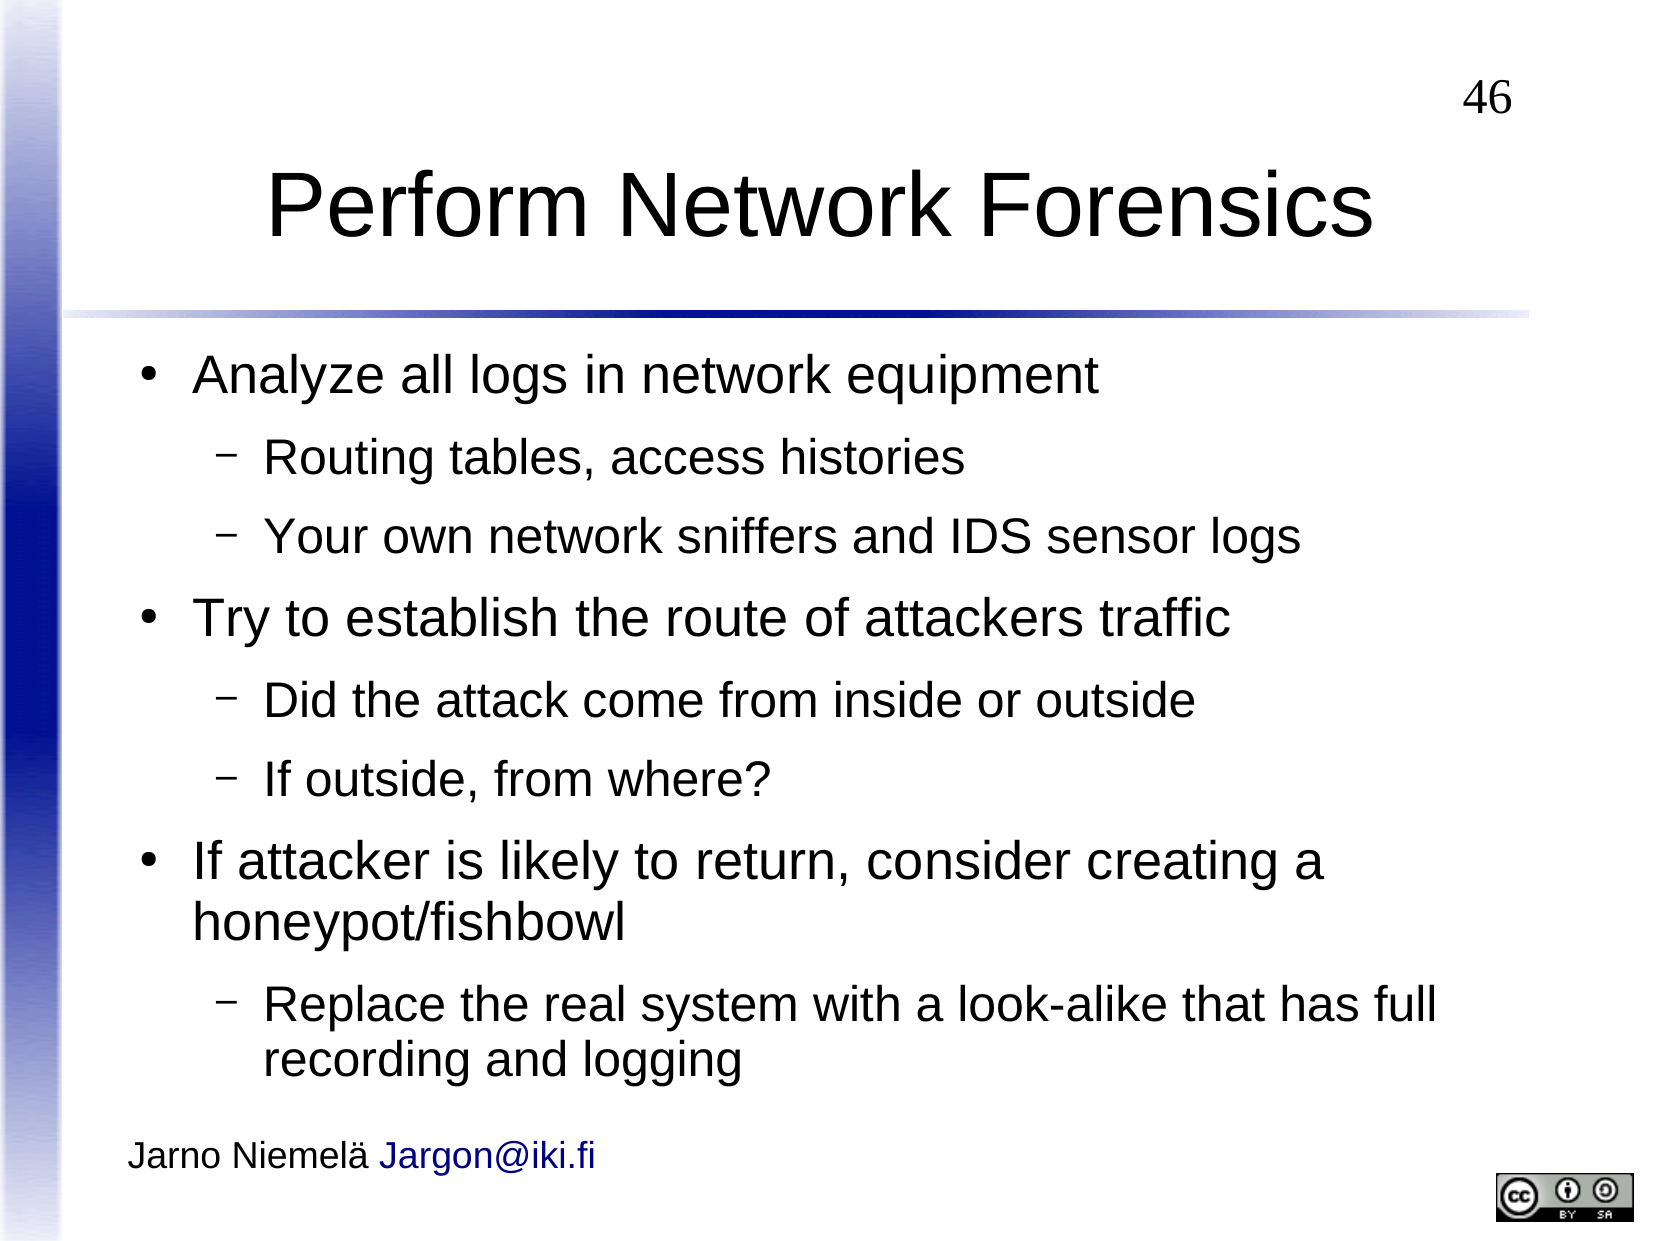

# Perform Network Forensics
Analyze all logs in network equipment
Routing tables, access histories
Your own network sniffers and IDS sensor logs
Try to establish the route of attackers traffic
Did the attack come from inside or outside
If outside, from where?
If attacker is likely to return, consider creating a honeypot/fishbowl
Replace the real system with a look-alike that has full recording and logging